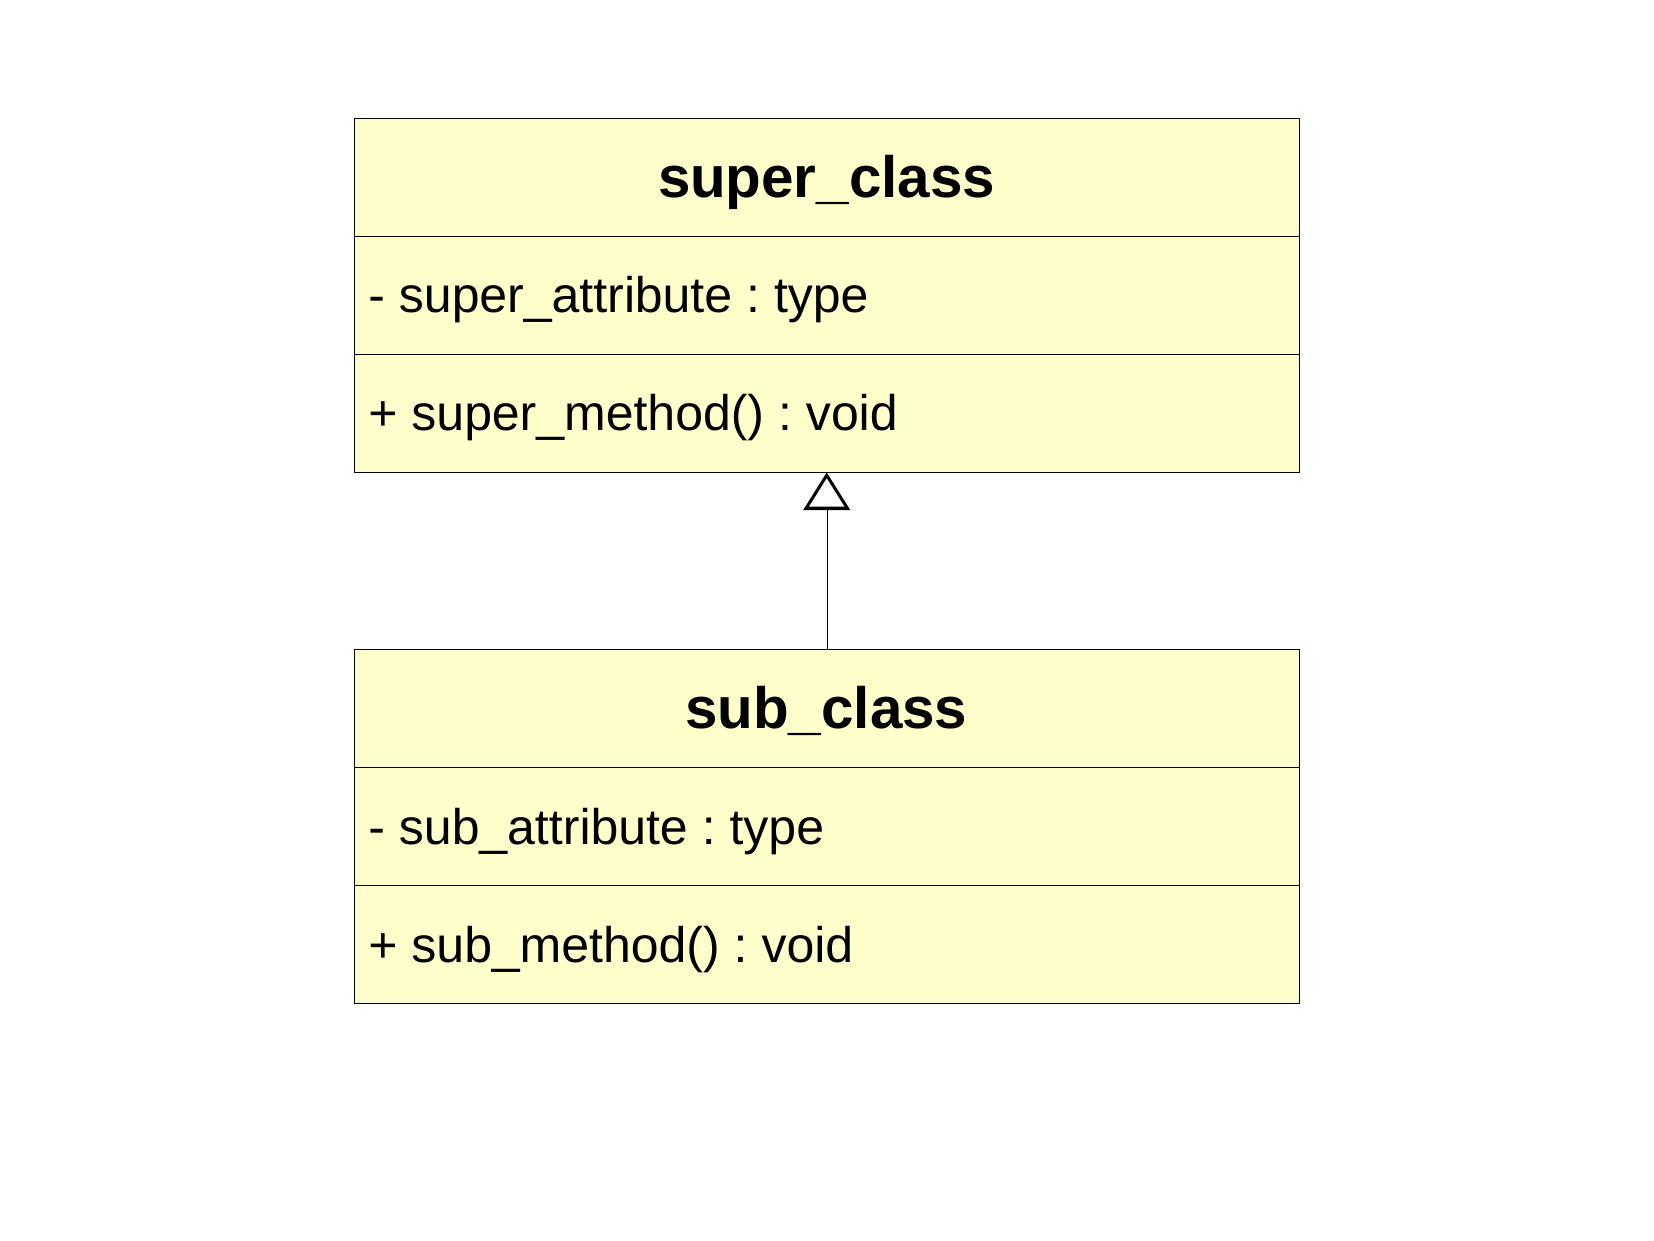

super_class
 - super_attribute : type
 + super_method() : void
sub_class
 - sub_attribute : type
 + sub_method() : void